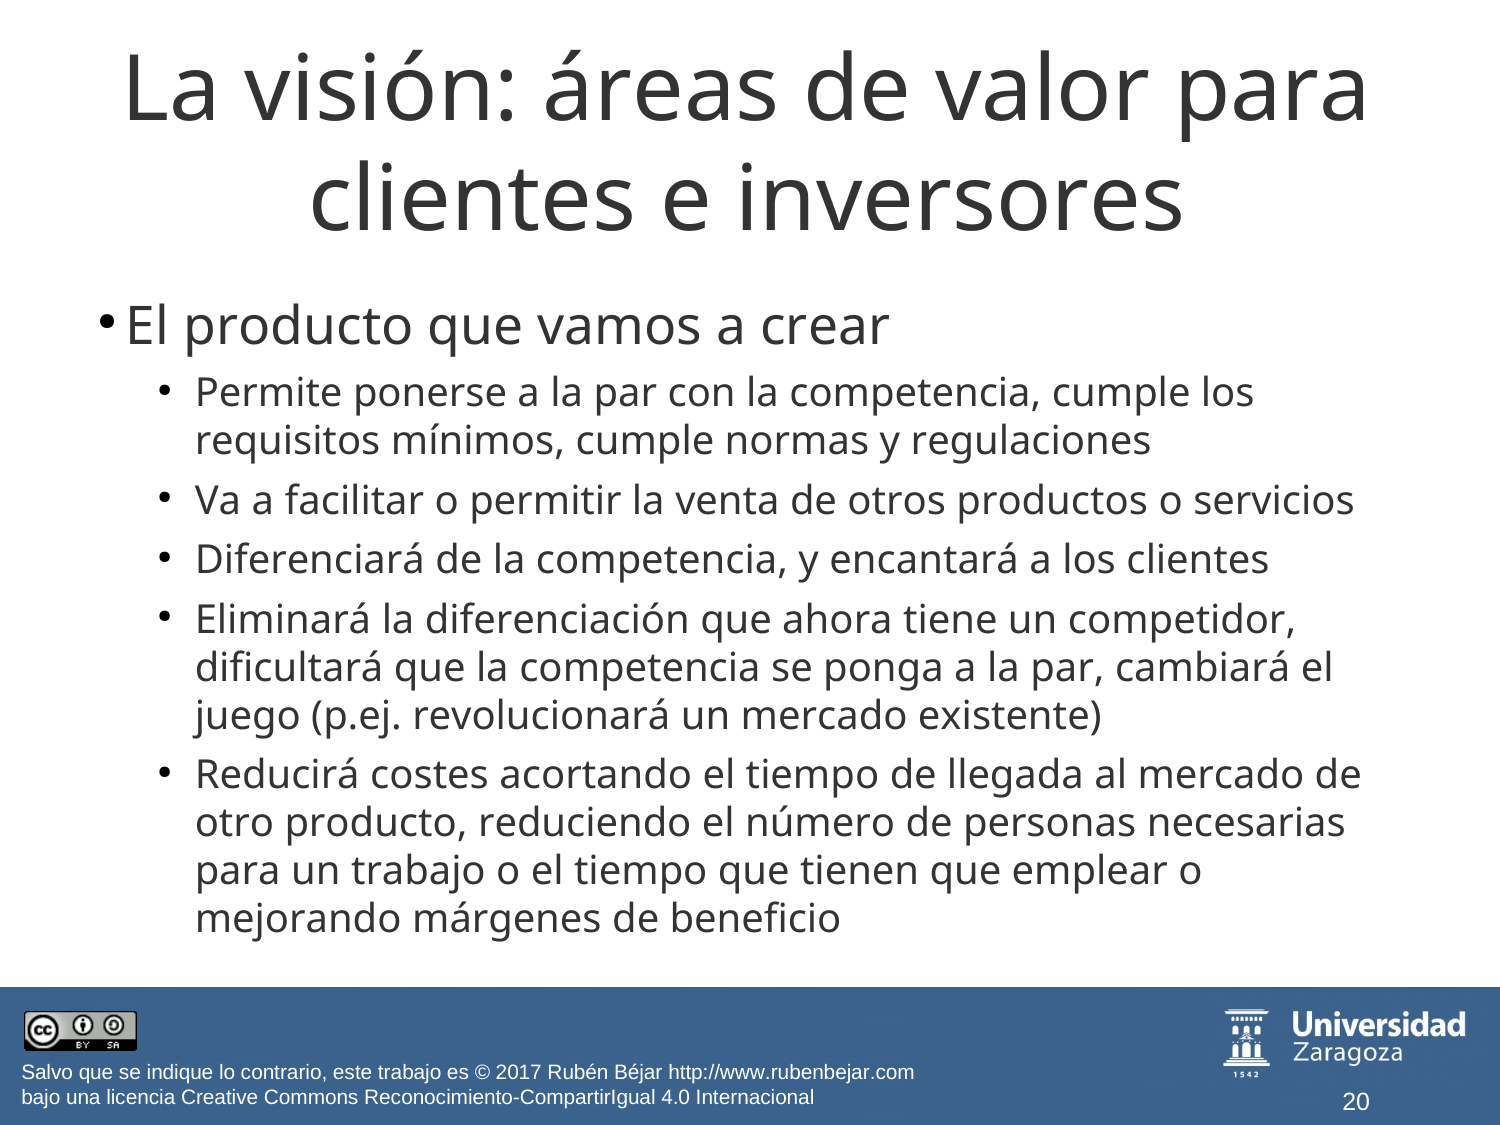

# La visión: áreas de valor para clientes e inversores
El producto que vamos a crear
Permite ponerse a la par con la competencia, cumple los requisitos mínimos, cumple normas y regulaciones
Va a facilitar o permitir la venta de otros productos o servicios
Diferenciará de la competencia, y encantará a los clientes
Eliminará la diferenciación que ahora tiene un competidor, dificultará que la competencia se ponga a la par, cambiará el juego (p.ej. revolucionará un mercado existente)
Reducirá costes acortando el tiempo de llegada al mercado de otro producto, reduciendo el número de personas necesarias para un trabajo o el tiempo que tienen que emplear o mejorando márgenes de beneficio